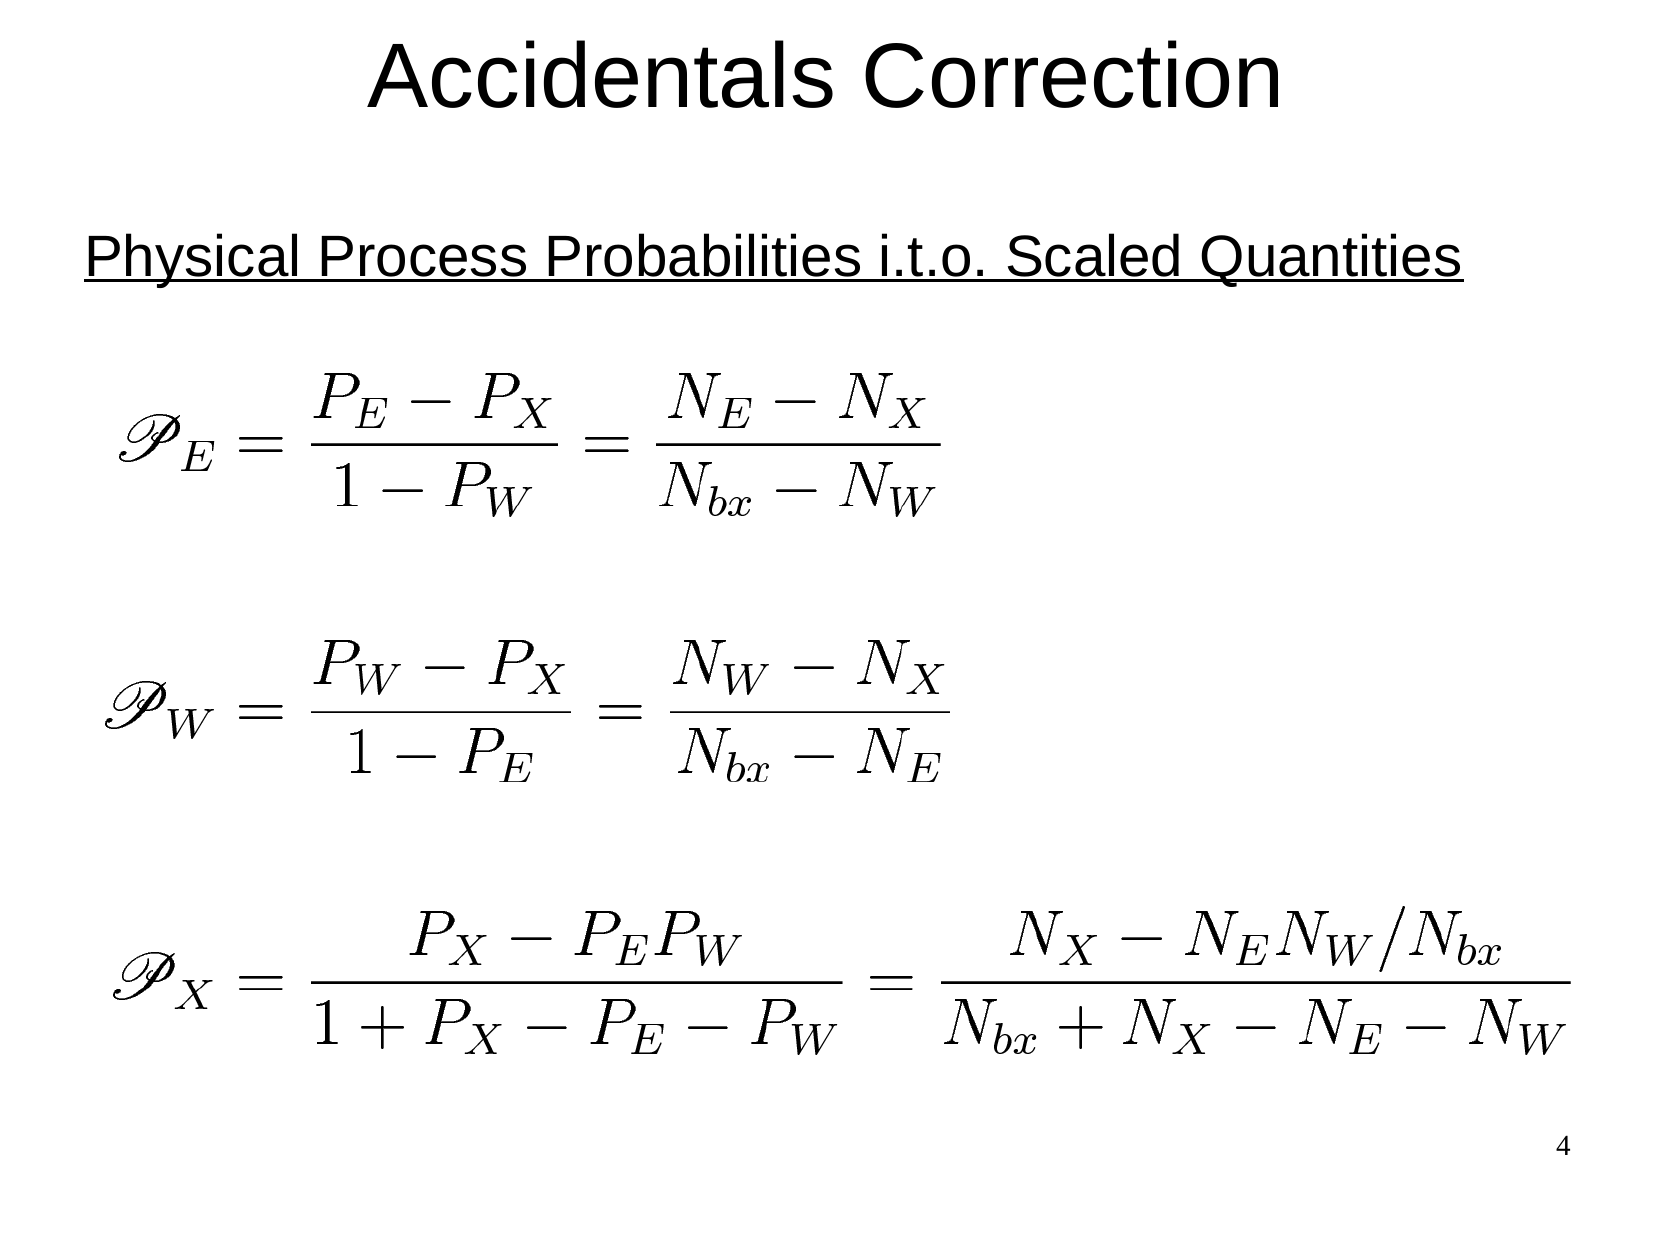

# Accidentals Correction
Physical Process Probabilities i.t.o. Scaled Quantities
4